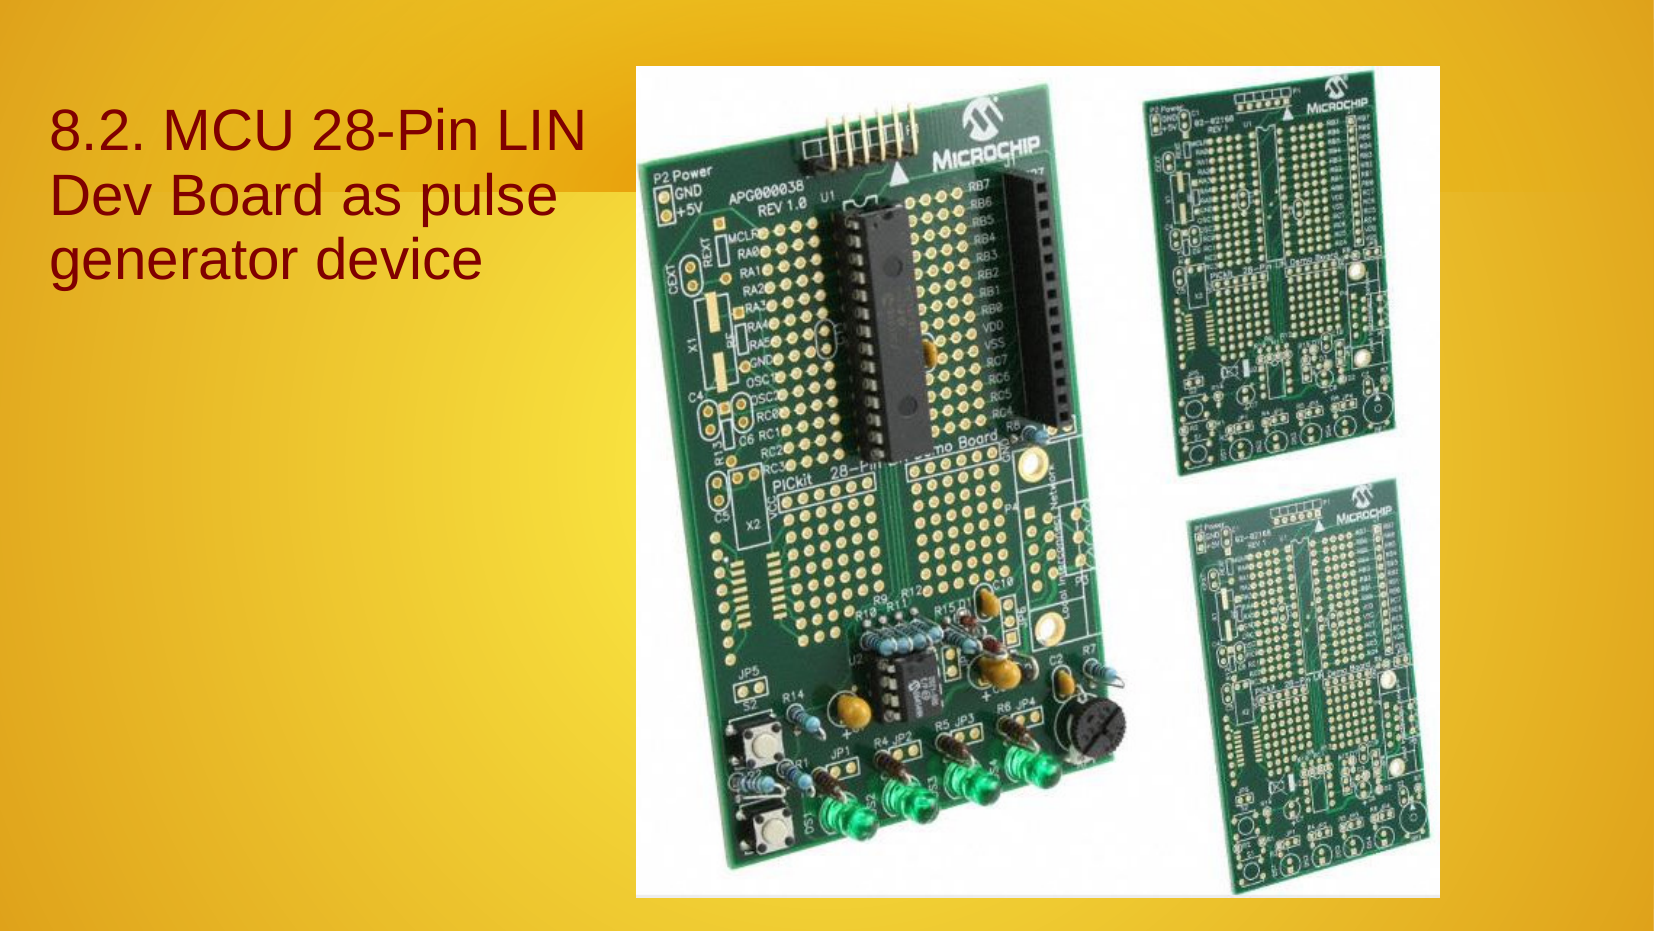

# 8.2. MCU 28-Pin LIN Dev Board as pulse generator device